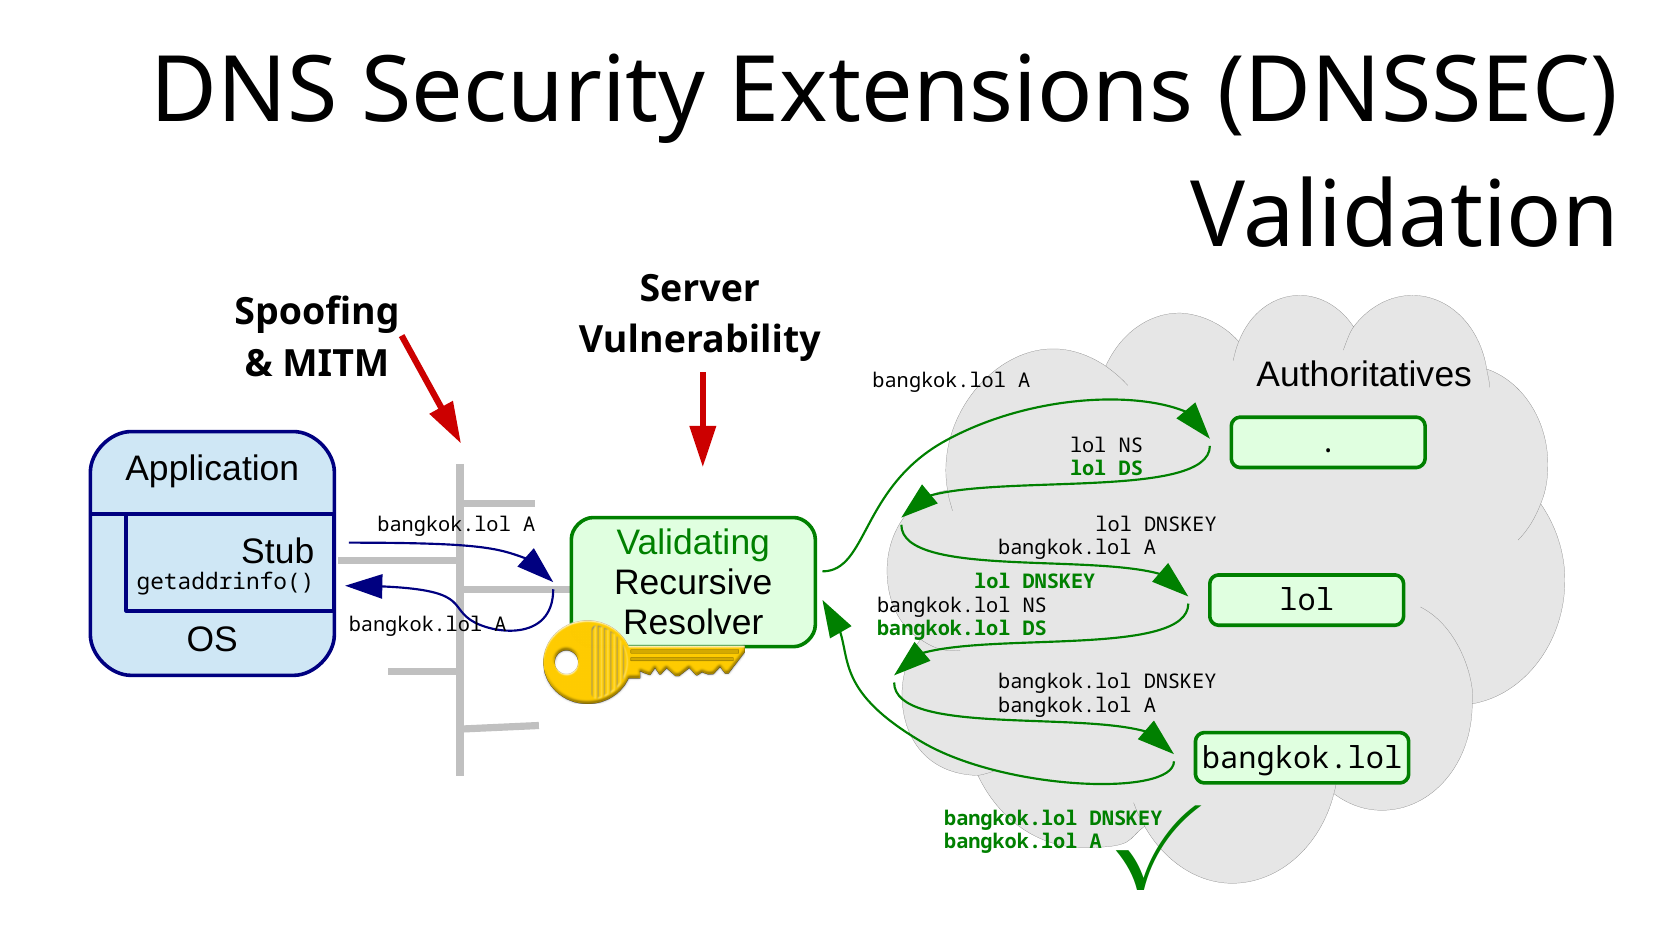

# DNS Security Extensions (DNSSEC) Validation
Server
Vulnerability
Spoofing & MITM